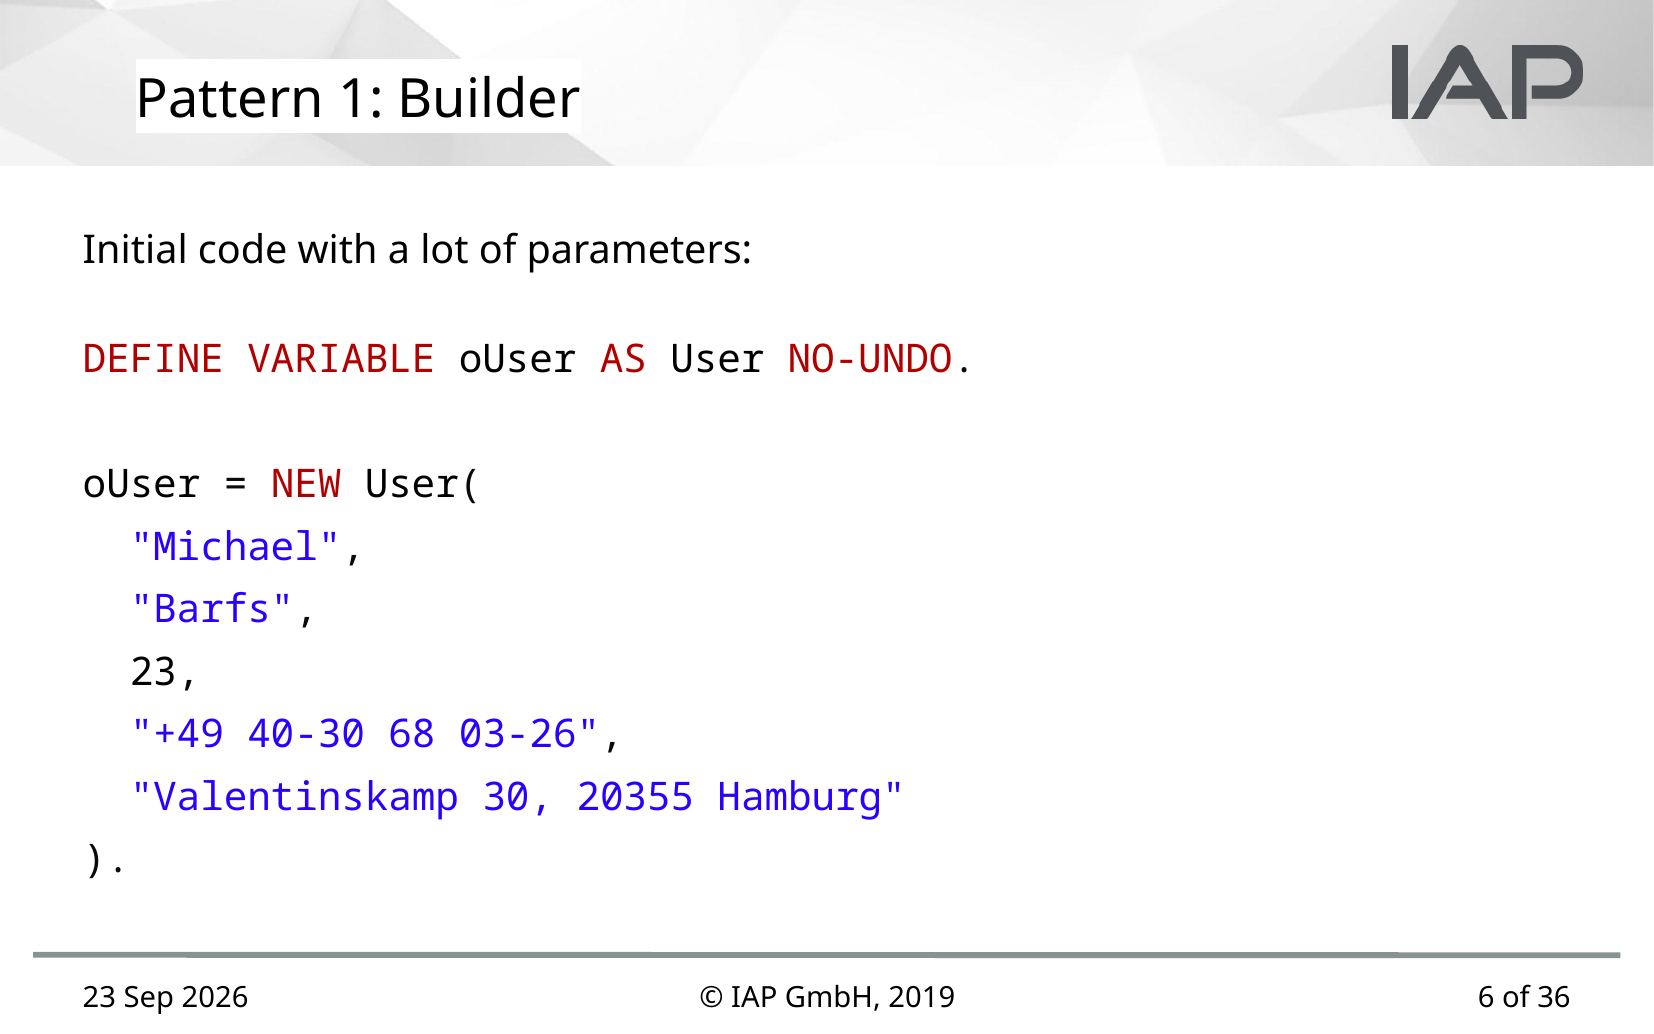

# Pattern 1: Builder
Initial code with a lot of parameters:
DEFINE VARIABLE oUser AS User NO-UNDO.
oUser = NEW User(
 "Michael",
 "Barfs",
 23,
 "+49 40-30 68 03-26",
 "Valentinskamp 30, 20355 Hamburg"
).
© IAP GmbH, 2019
6